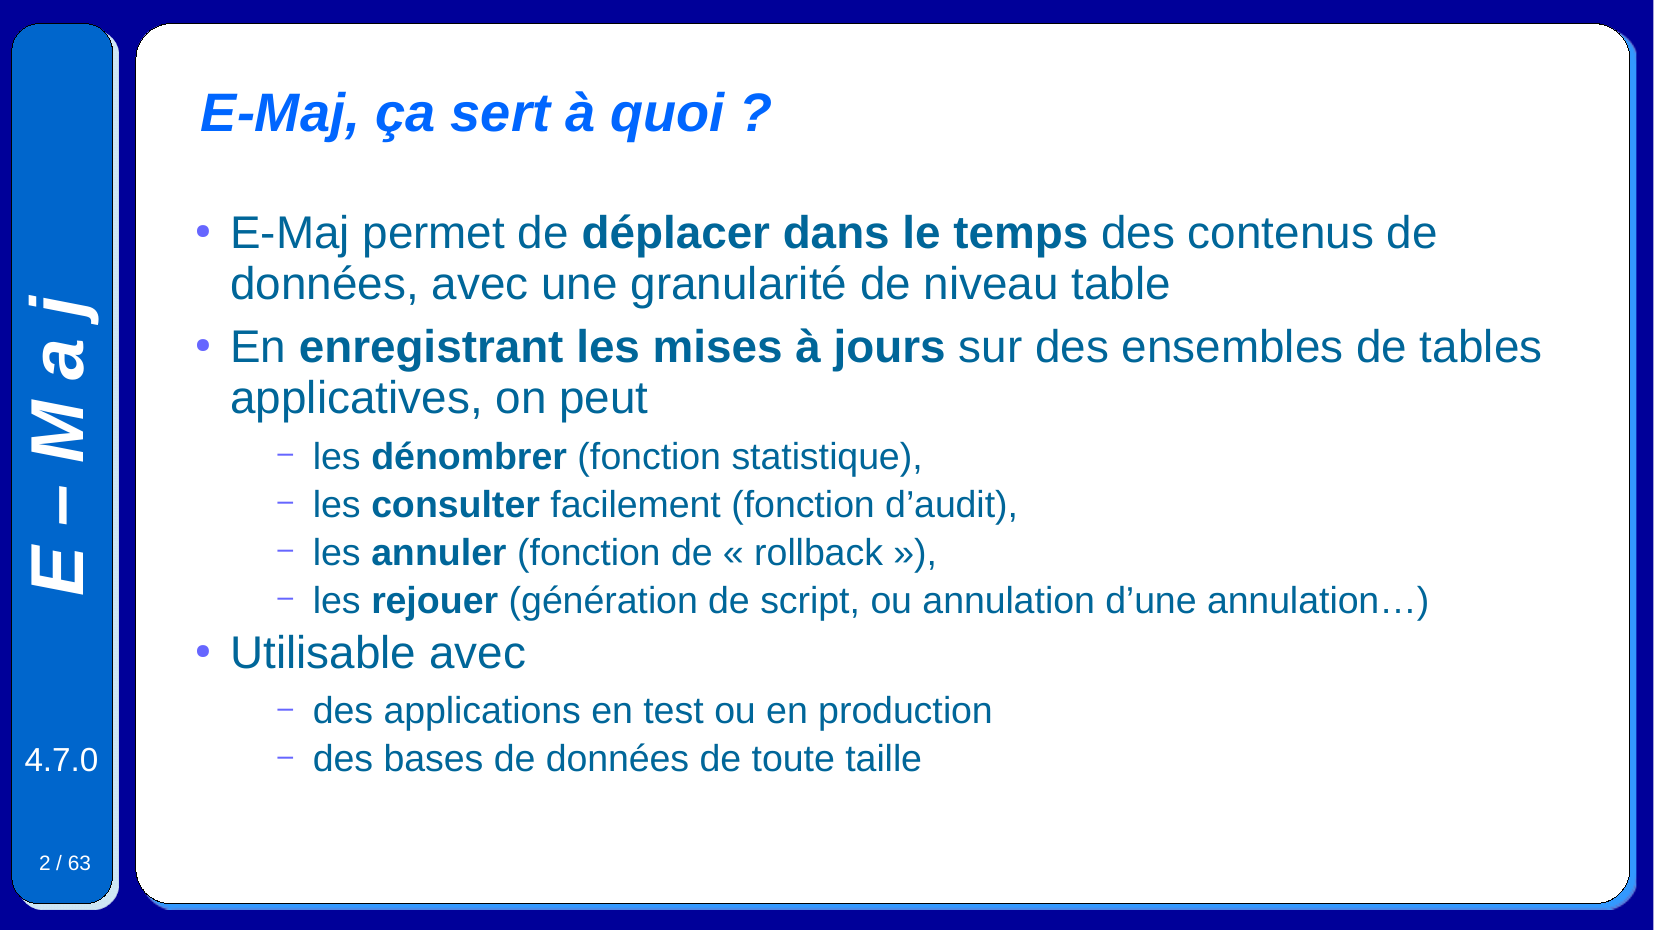

# E-Maj, ça sert à quoi ?
E-Maj permet de déplacer dans le temps des contenus de données, avec une granularité de niveau table
En enregistrant les mises à jours sur des ensembles de tables applicatives, on peut
les dénombrer (fonction statistique),
les consulter facilement (fonction d’audit),
les annuler (fonction de « rollback »),
les rejouer (génération de script, ou annulation d’une annulation…)
Utilisable avec
des applications en test ou en production
des bases de données de toute taille